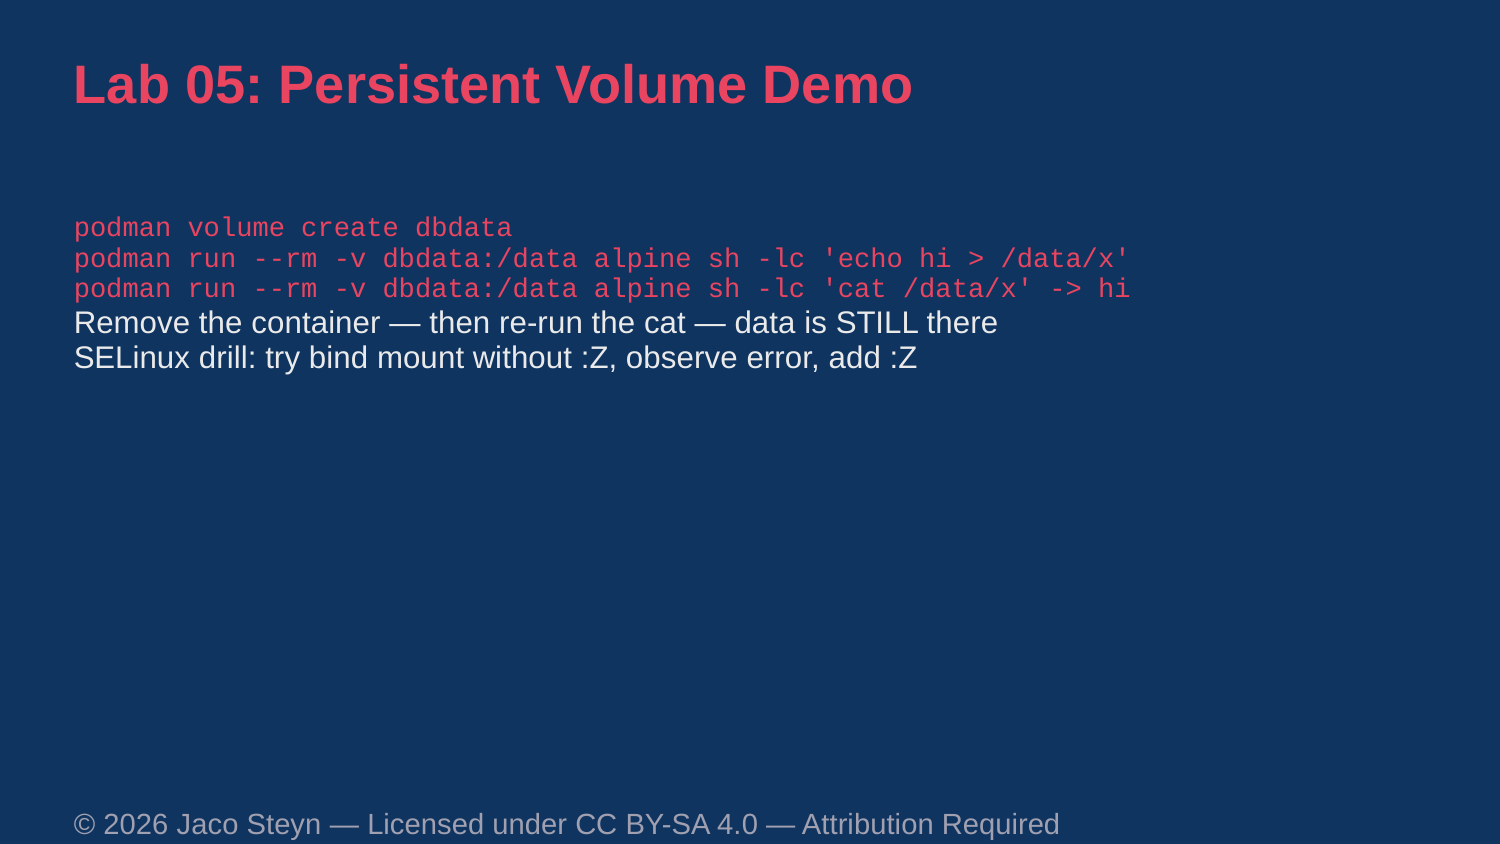

Lab 05: Persistent Volume Demo
podman volume create dbdata
podman run --rm -v dbdata:/data alpine sh -lc 'echo hi > /data/x'
podman run --rm -v dbdata:/data alpine sh -lc 'cat /data/x' -> hi
Remove the container — then re-run the cat — data is STILL there
SELinux drill: try bind mount without :Z, observe error, add :Z
© 2026 Jaco Steyn — Licensed under CC BY-SA 4.0 — Attribution Required